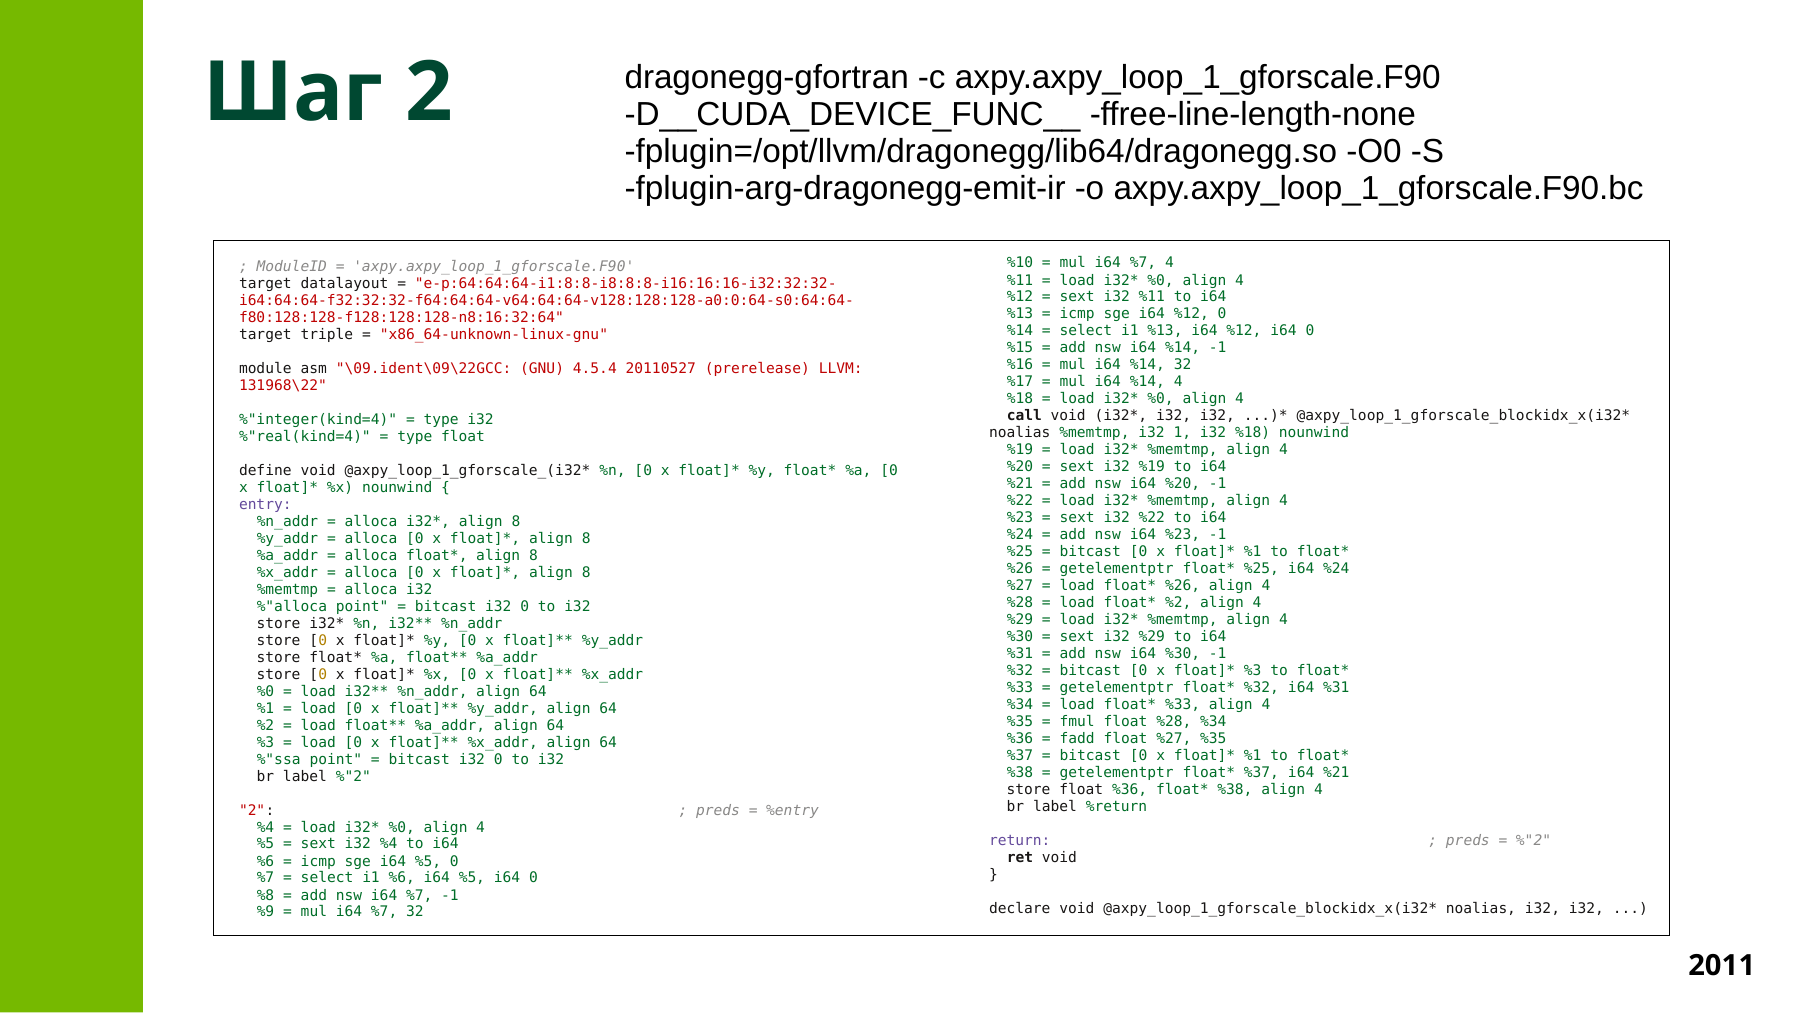

# Шаг 2
dragonegg-gfortran -c axpy.axpy_loop_1_gforscale.F90
-D__CUDA_DEVICE_FUNC__ -ffree-line-length-none
-fplugin=/opt/llvm/dragonegg/lib64/dragonegg.so -O0 -S
-fplugin-arg-dragonegg-emit-ir -o axpy.axpy_loop_1_gforscale.F90.bc